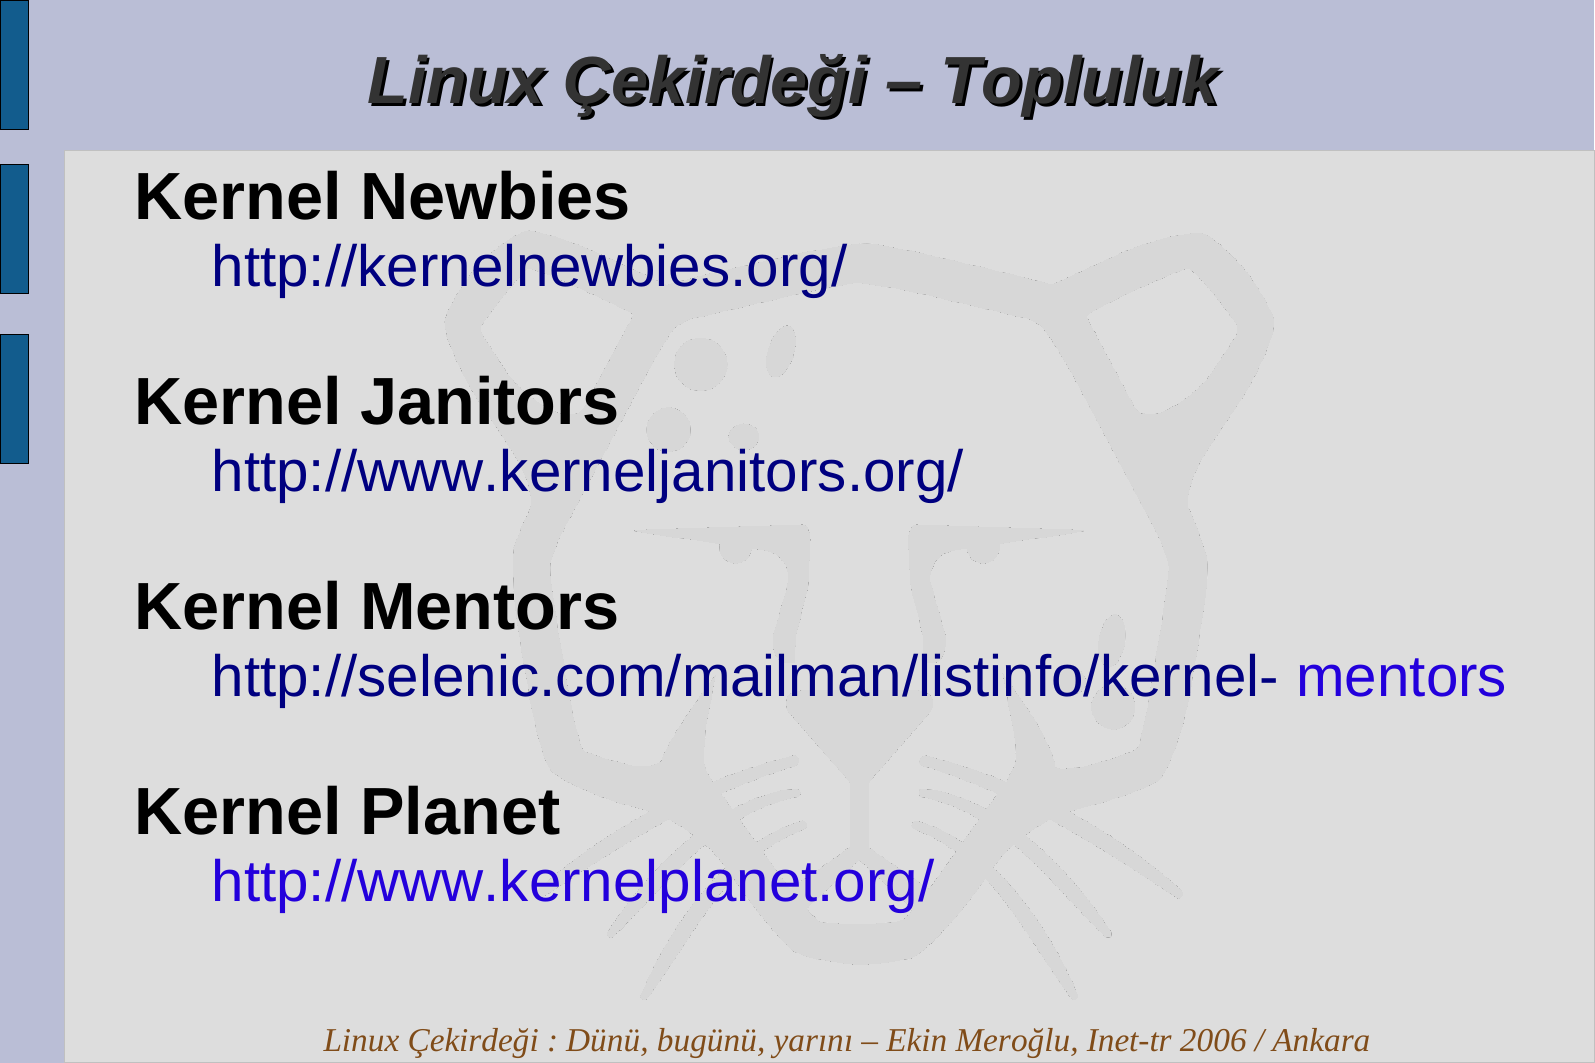

# Linux Çekirdeği – Topluluk
Kernel Newbies
http://kernelnewbies.org/
Kernel Janitors
http://www.kerneljanitors.org/
Kernel Mentors
http://selenic.com/mailman/listinfo/kernel- mentors
Kernel Planet
http://www.kernelplanet.org/